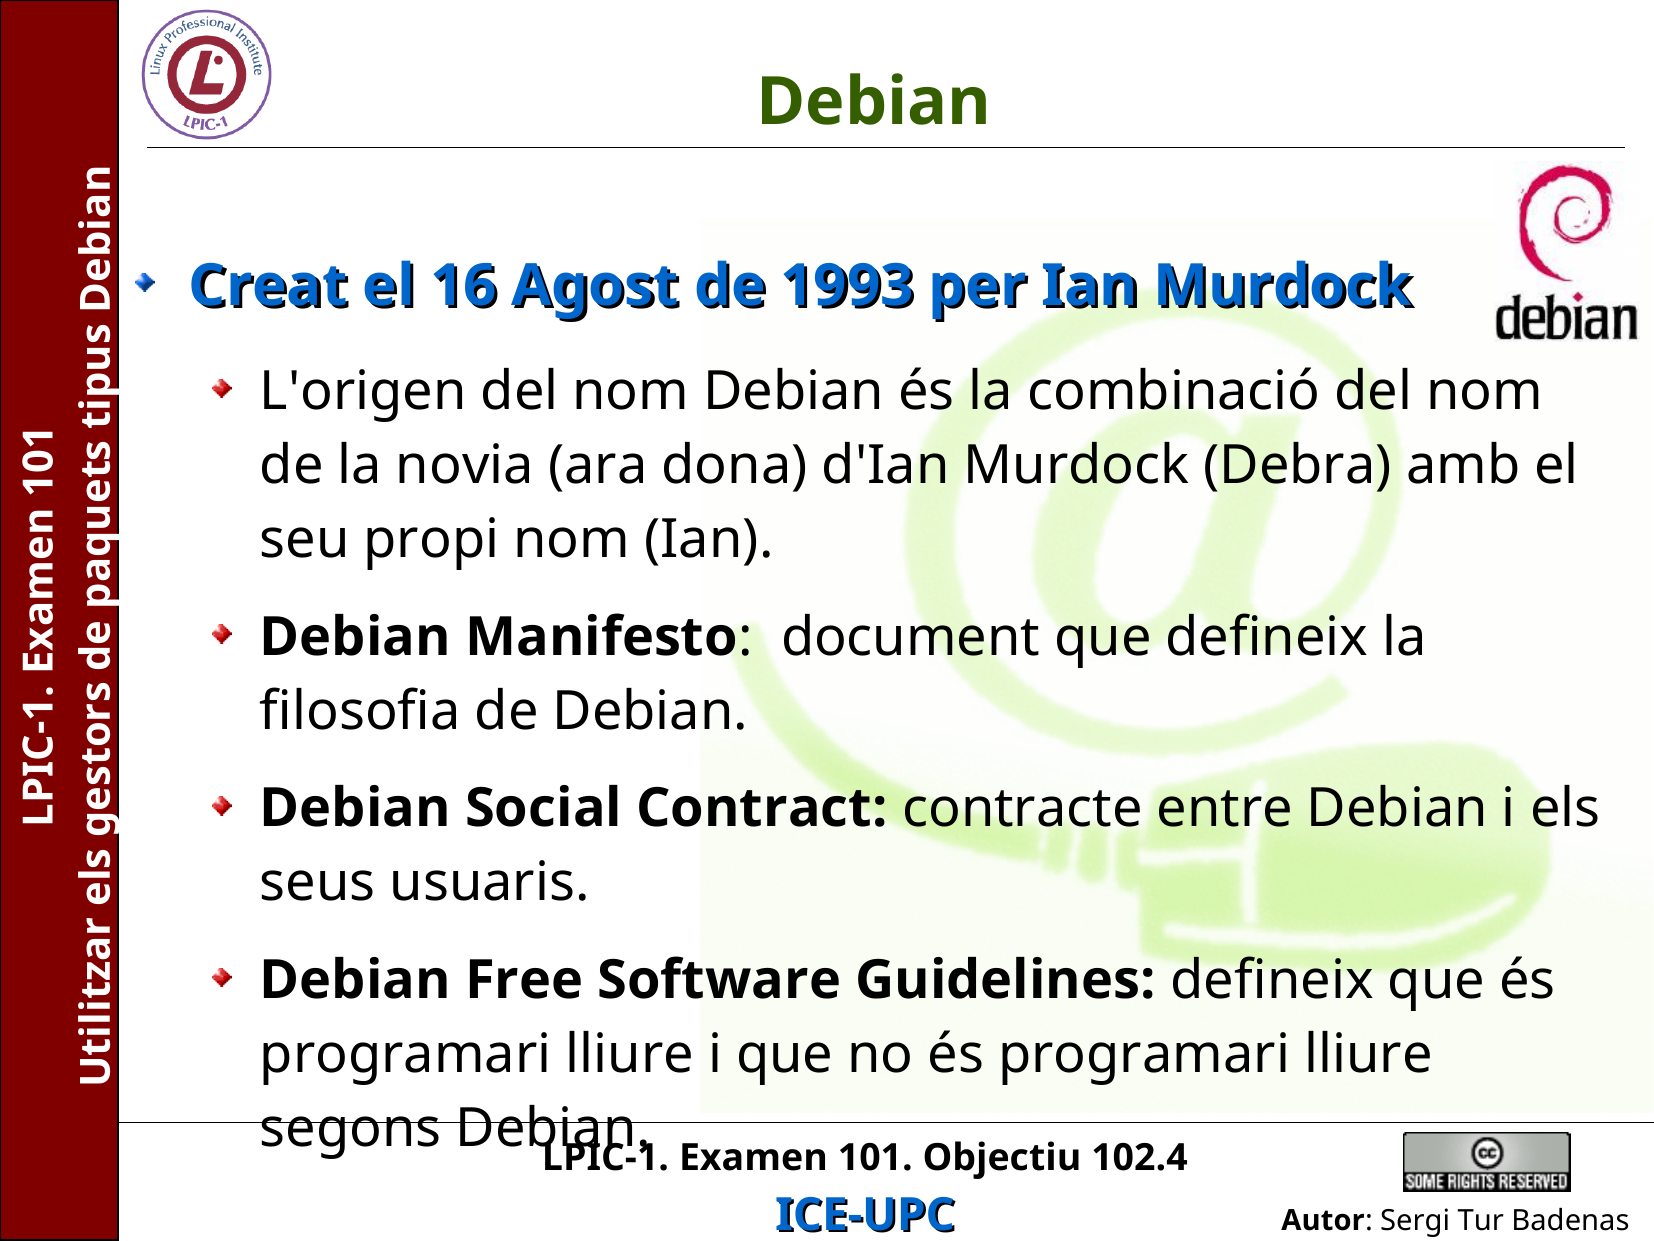

# Debian
Creat el 16 Agost de 1993 per Ian Murdock
L'origen del nom Debian és la combinació del nom de la novia (ara dona) d'Ian Murdock (Debra) amb el seu propi nom (Ian).
Debian Manifesto: document que defineix la filosofia de Debian.
Debian Social Contract: contracte entre Debian i els seus usuaris.
Debian Free Software Guidelines: defineix que és programari lliure i que no és programari lliure segons Debian.